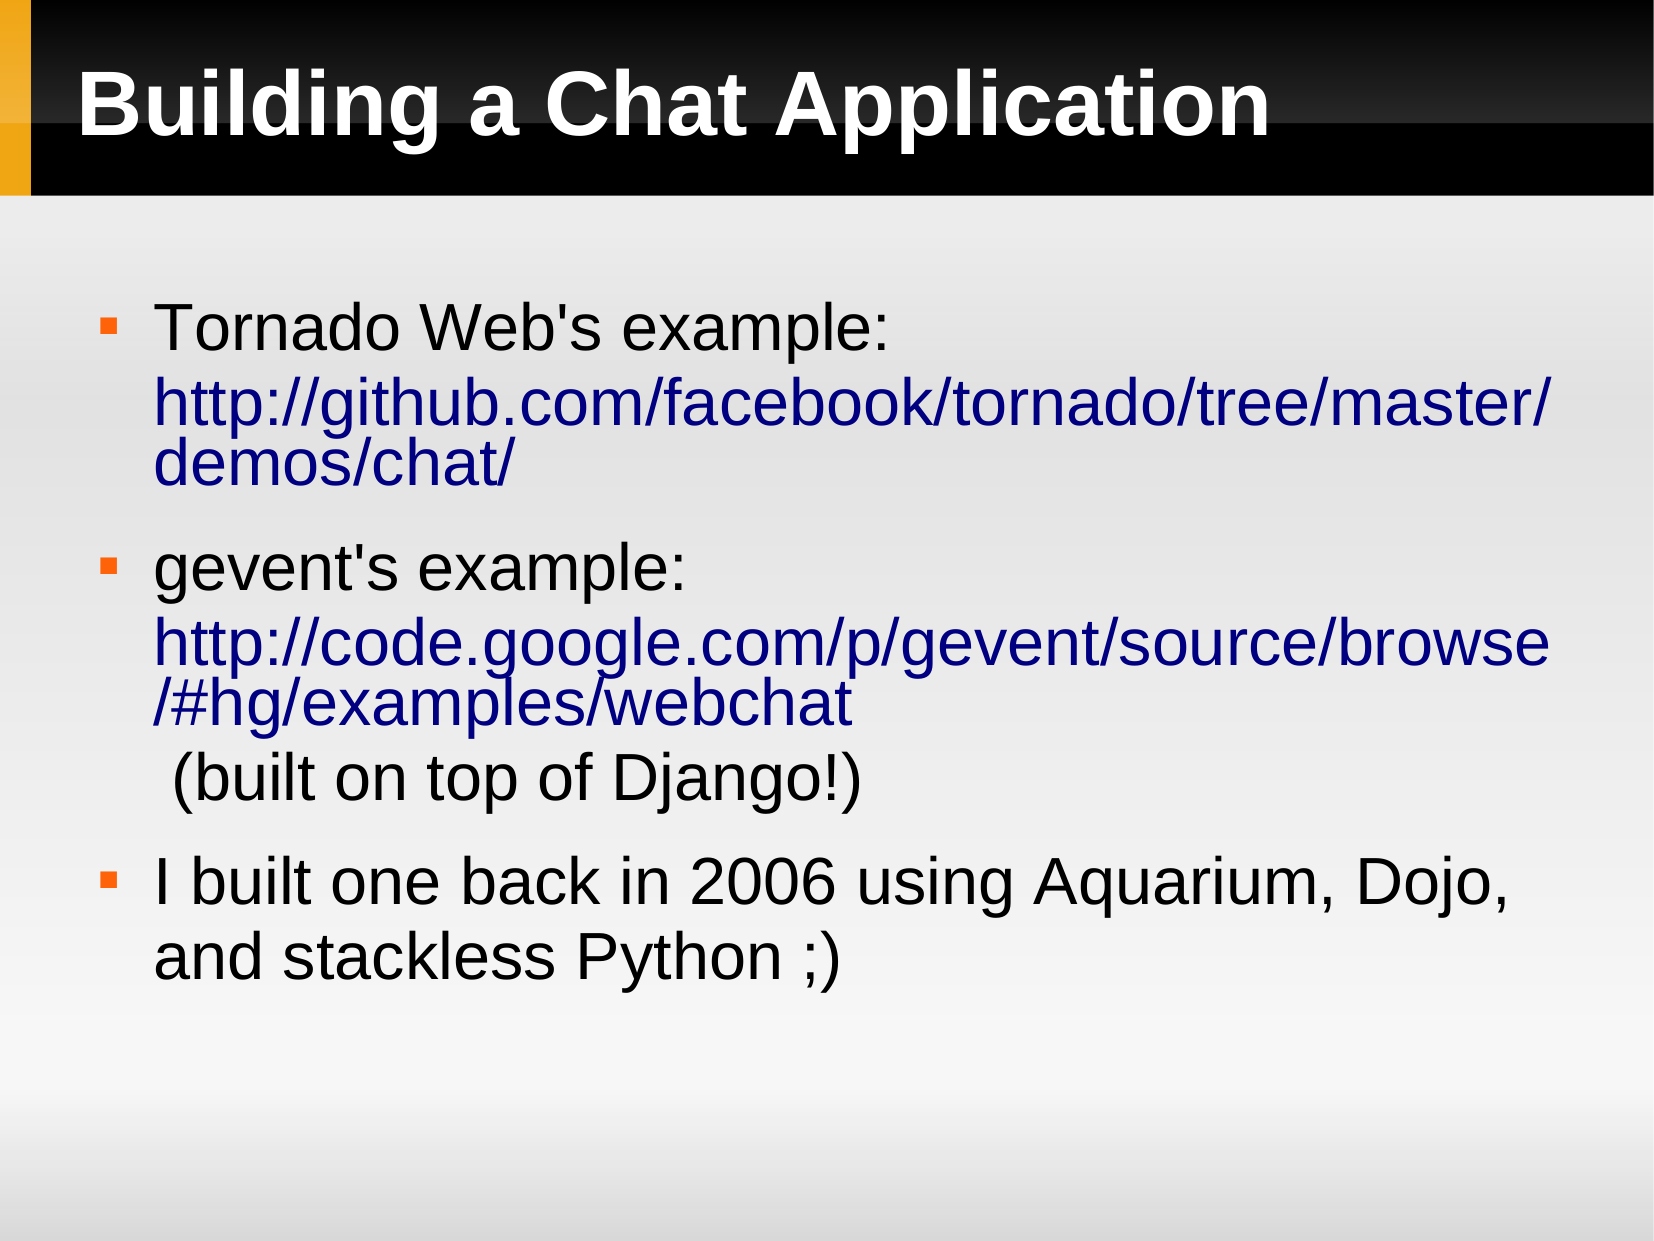

# Building a Chat Application
Tornado Web's example: http://github.com/facebook/tornado/tree/master/demos/chat/
gevent's example: http://code.google.com/p/gevent/source/browse/#hg/examples/webchat (built on top of Django!)
I built one back in 2006 using Aquarium, Dojo, and stackless Python ;)